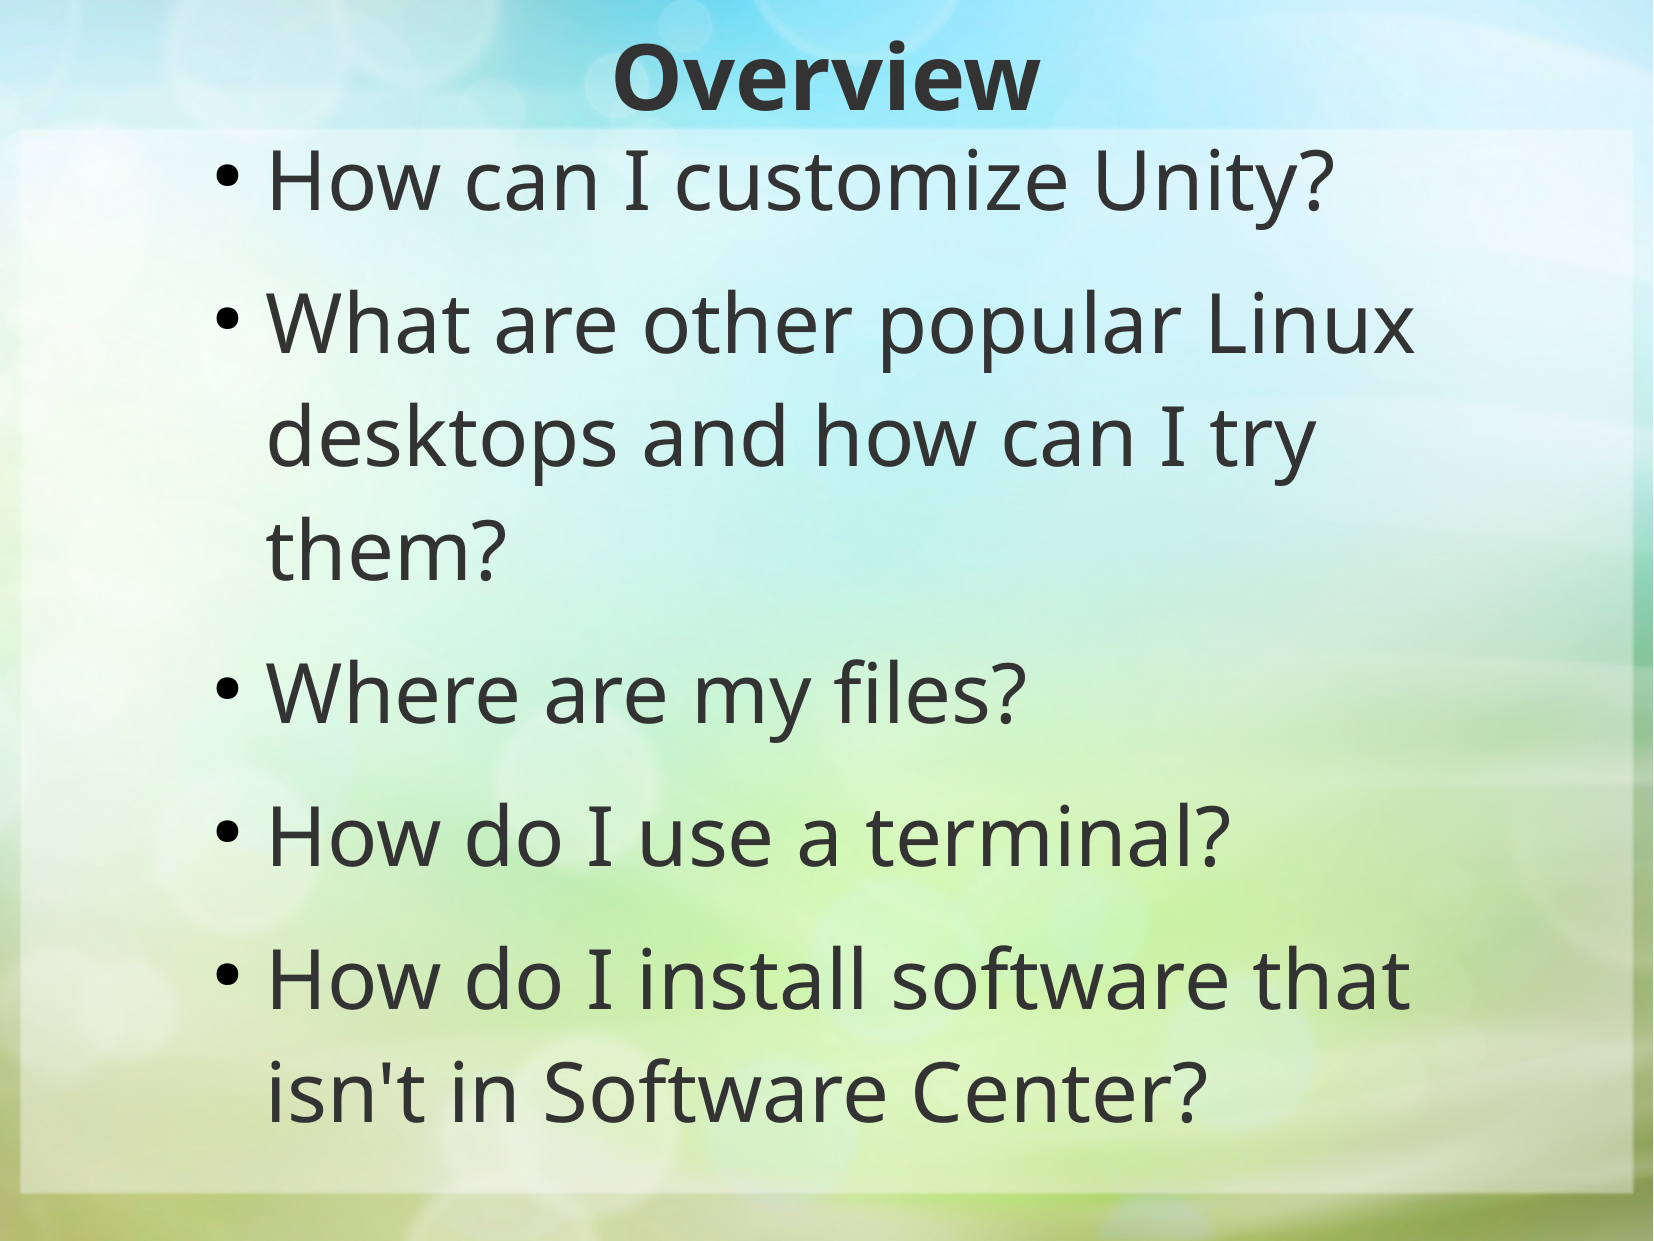

# Overview
How can I customize Unity?
What are other popular Linux desktops and how can I try them?
Where are my files?
How do I use a terminal?
How do I install software that isn't in Software Center?